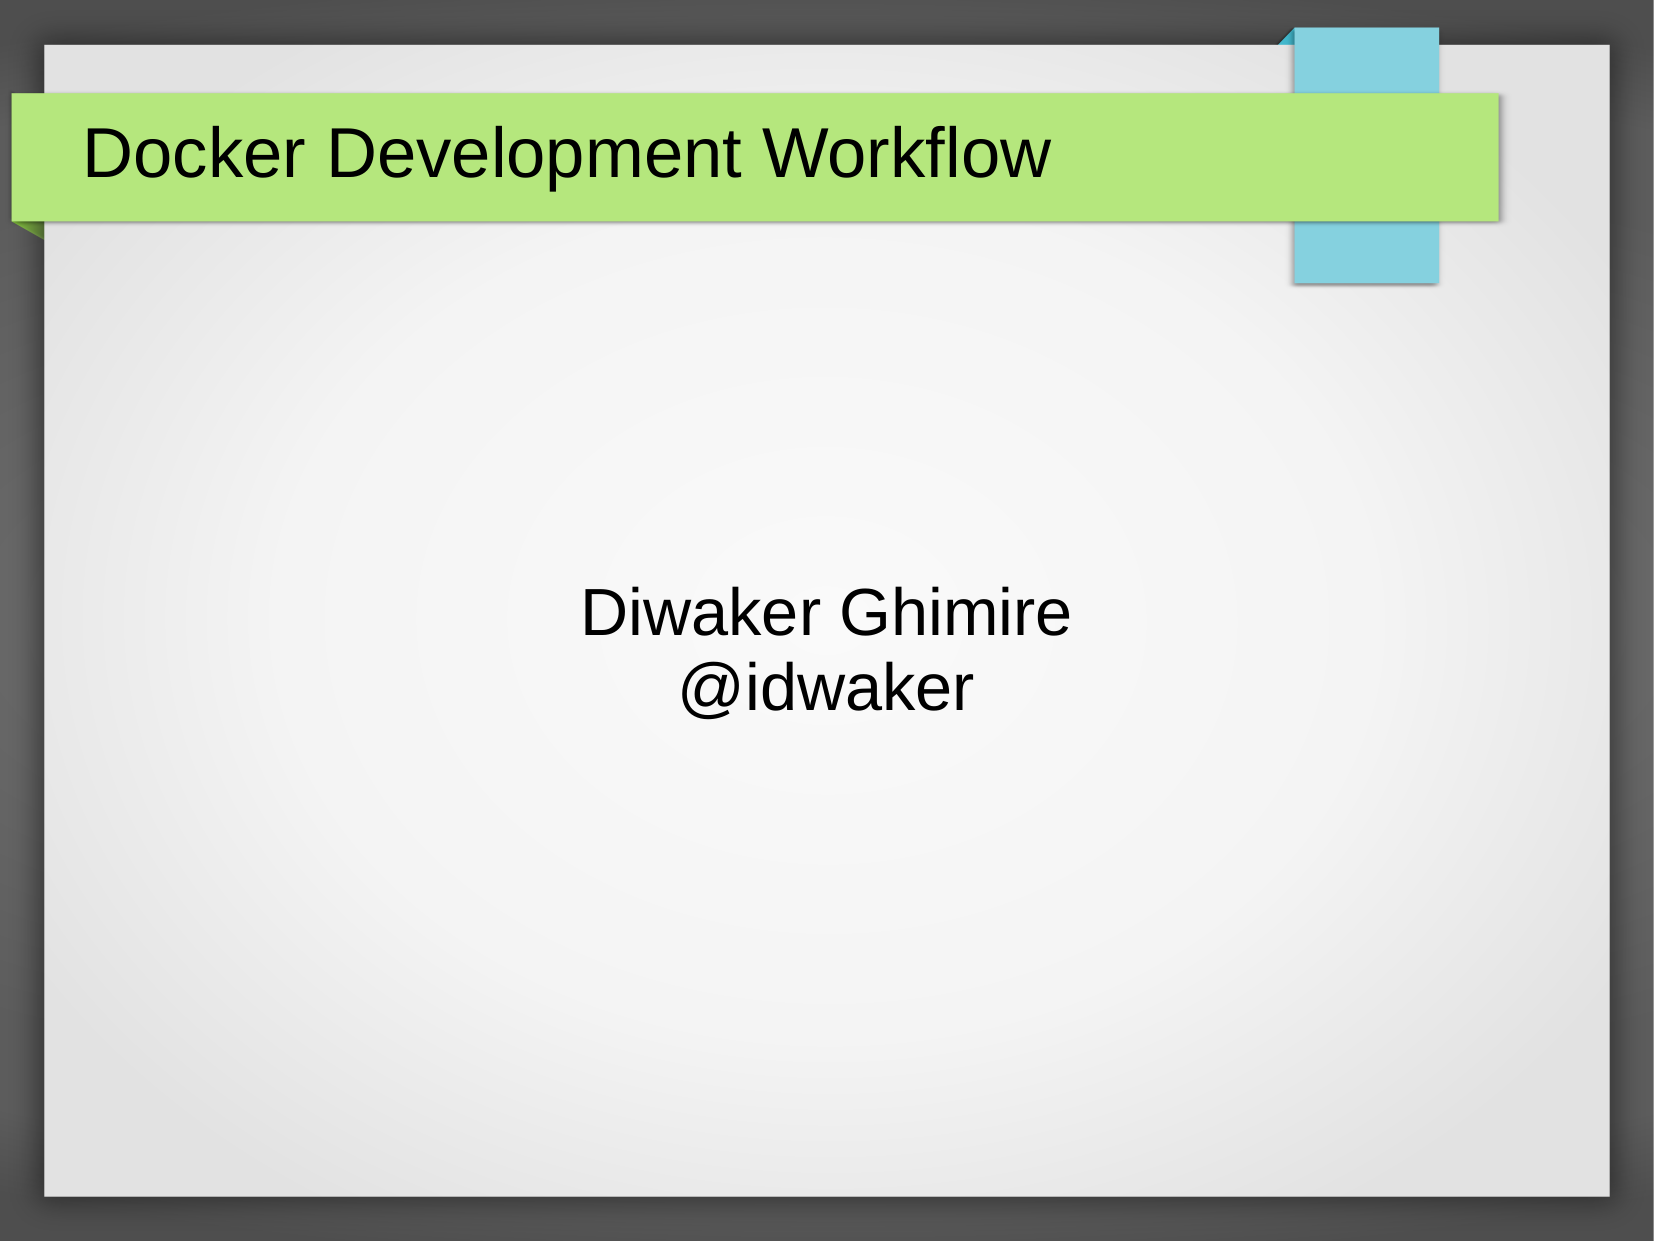

# Docker Development Workflow
Diwaker Ghimire
@idwaker